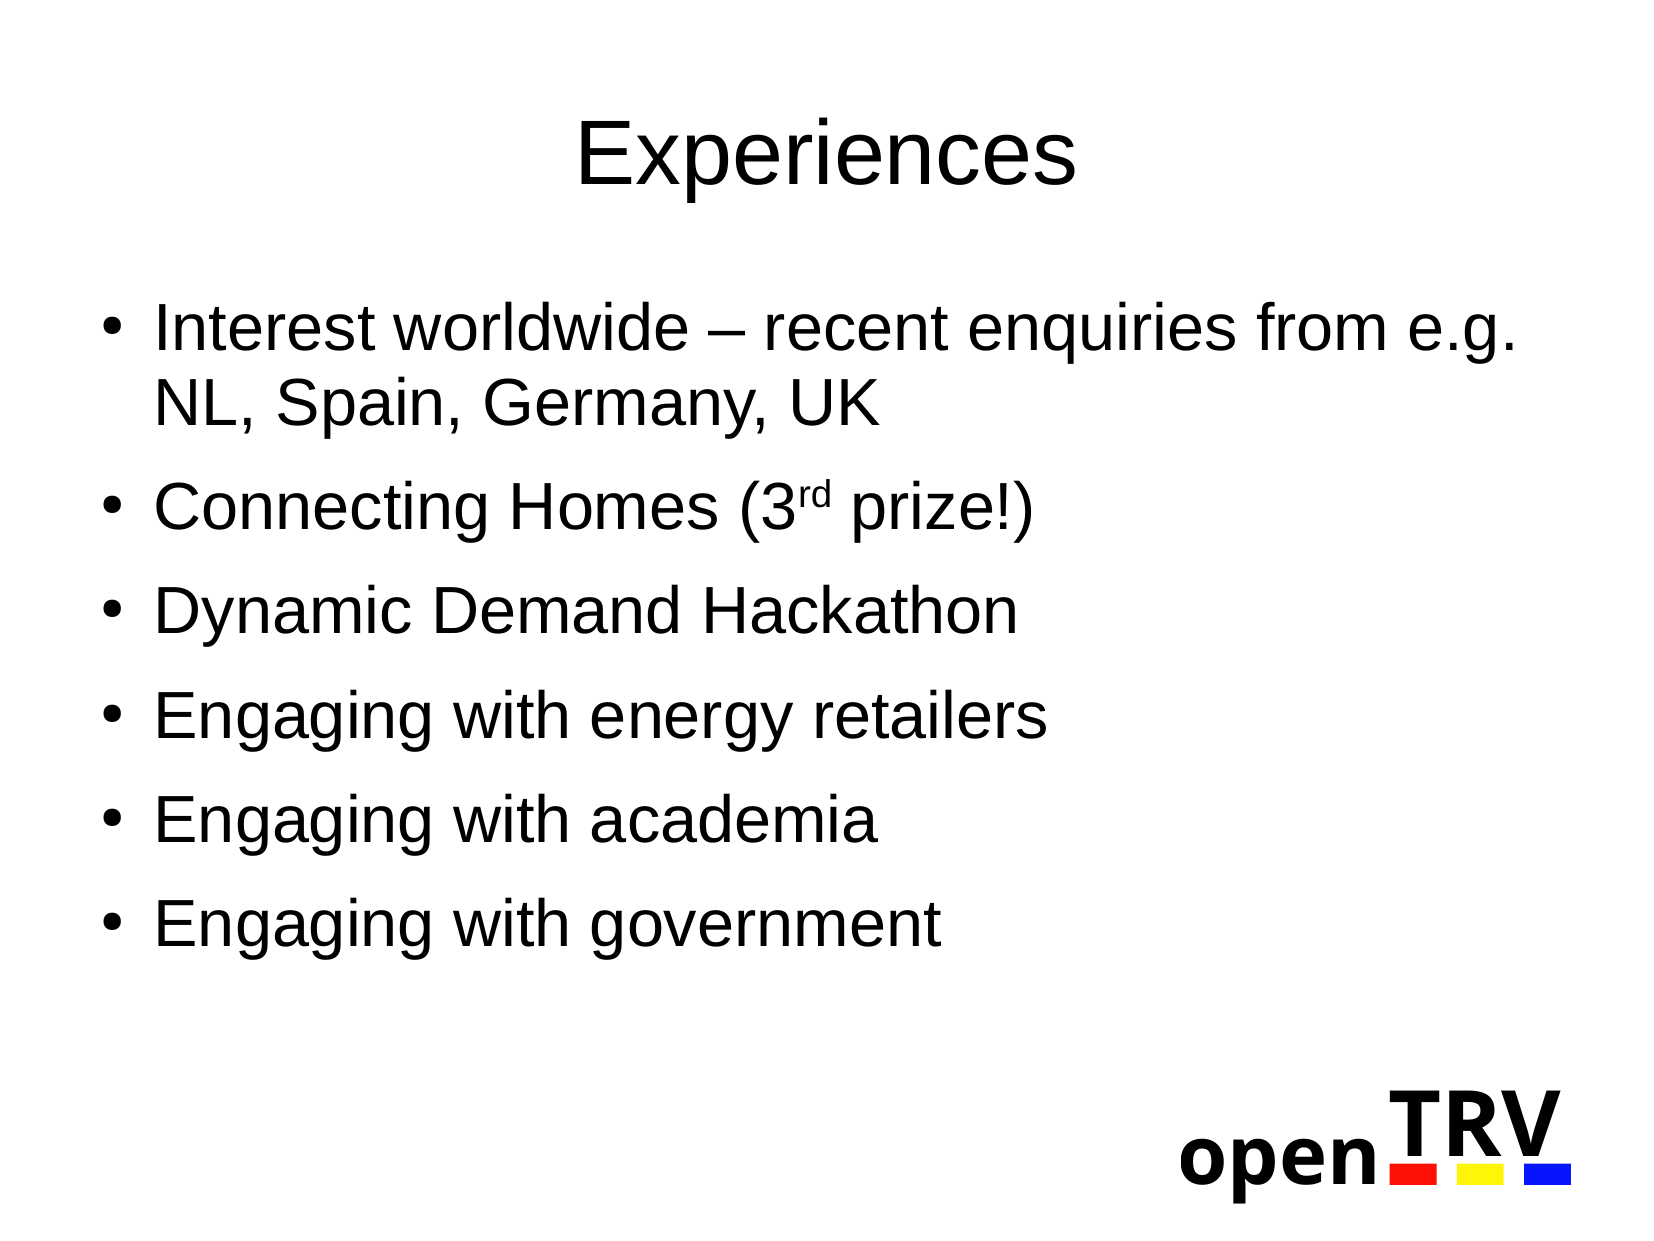

# Experiences
Interest worldwide – recent enquiries from e.g. NL, Spain, Germany, UK
Connecting Homes (3rd prize!)
Dynamic Demand Hackathon
Engaging with energy retailers
Engaging with academia
Engaging with government